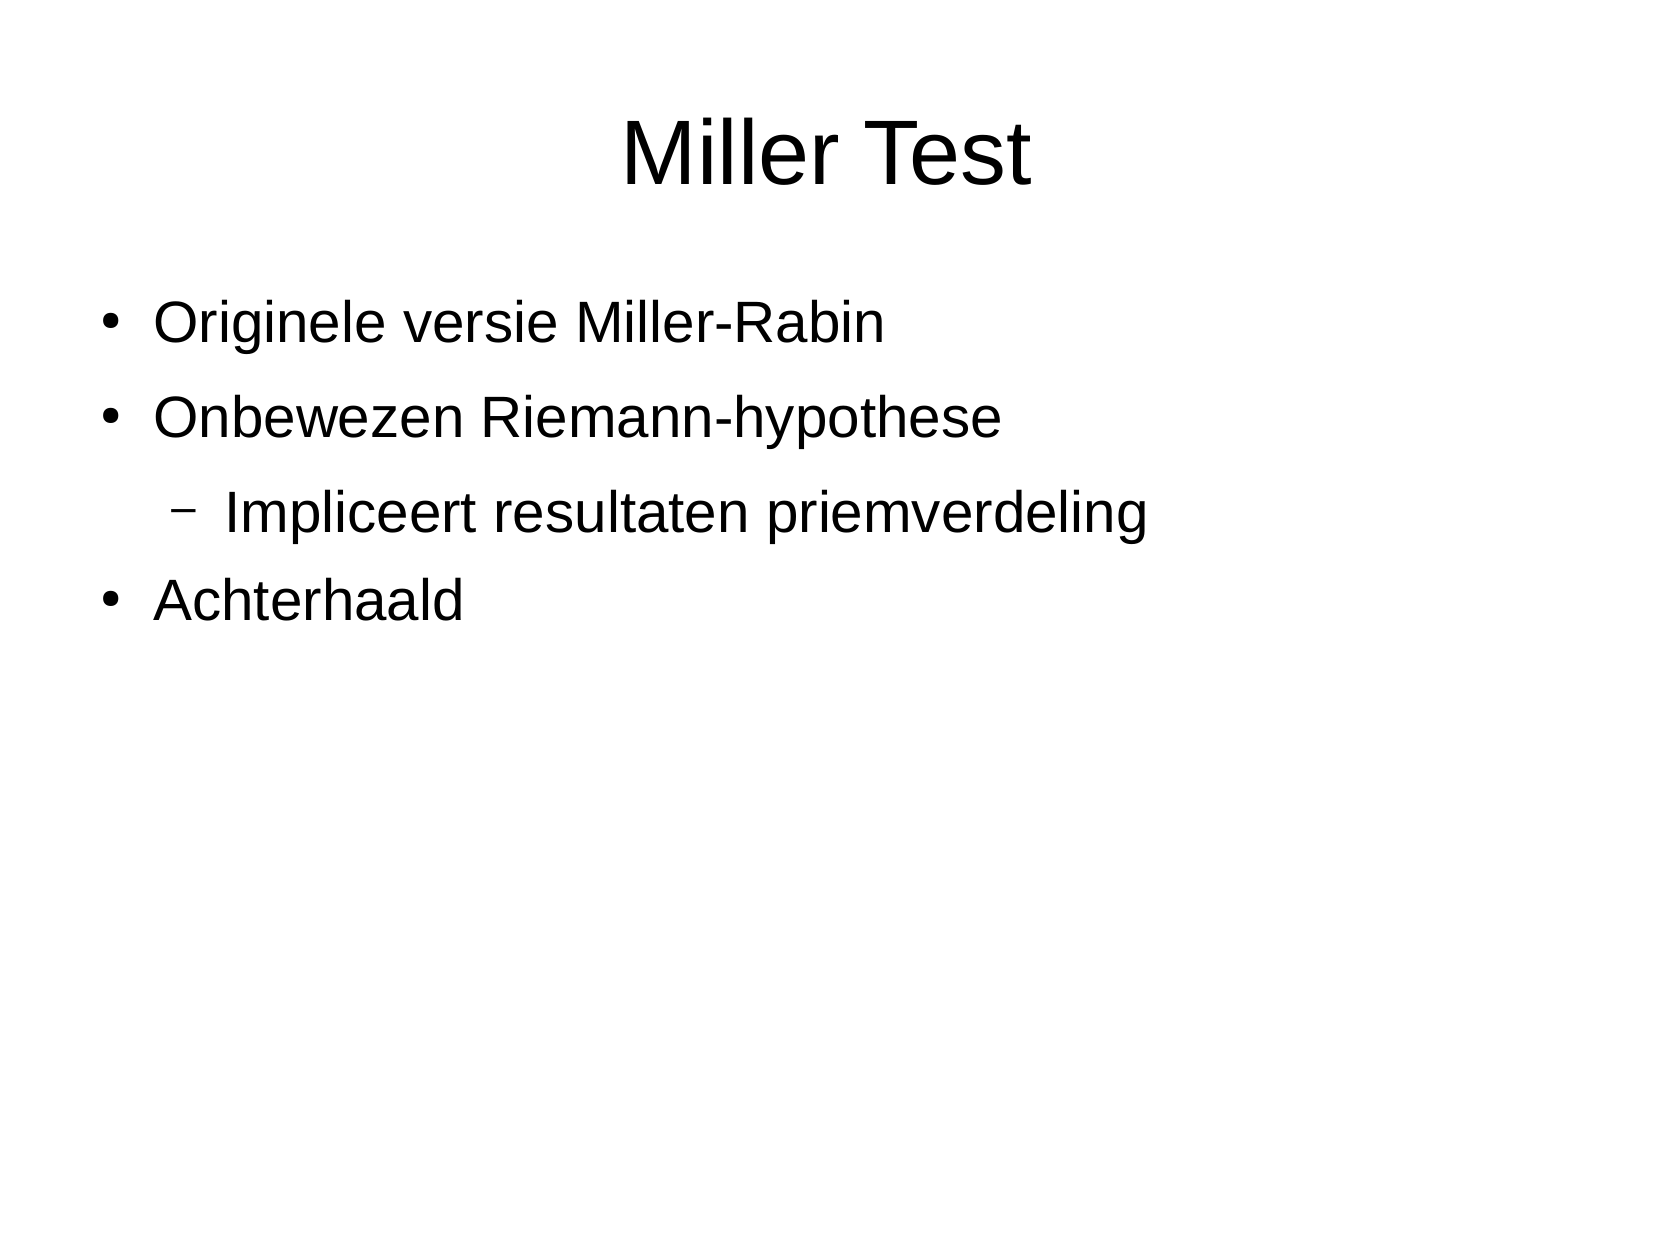

# Miller Test
Originele versie Miller-Rabin
Onbewezen Riemann-hypothese
Impliceert resultaten priemverdeling
Achterhaald